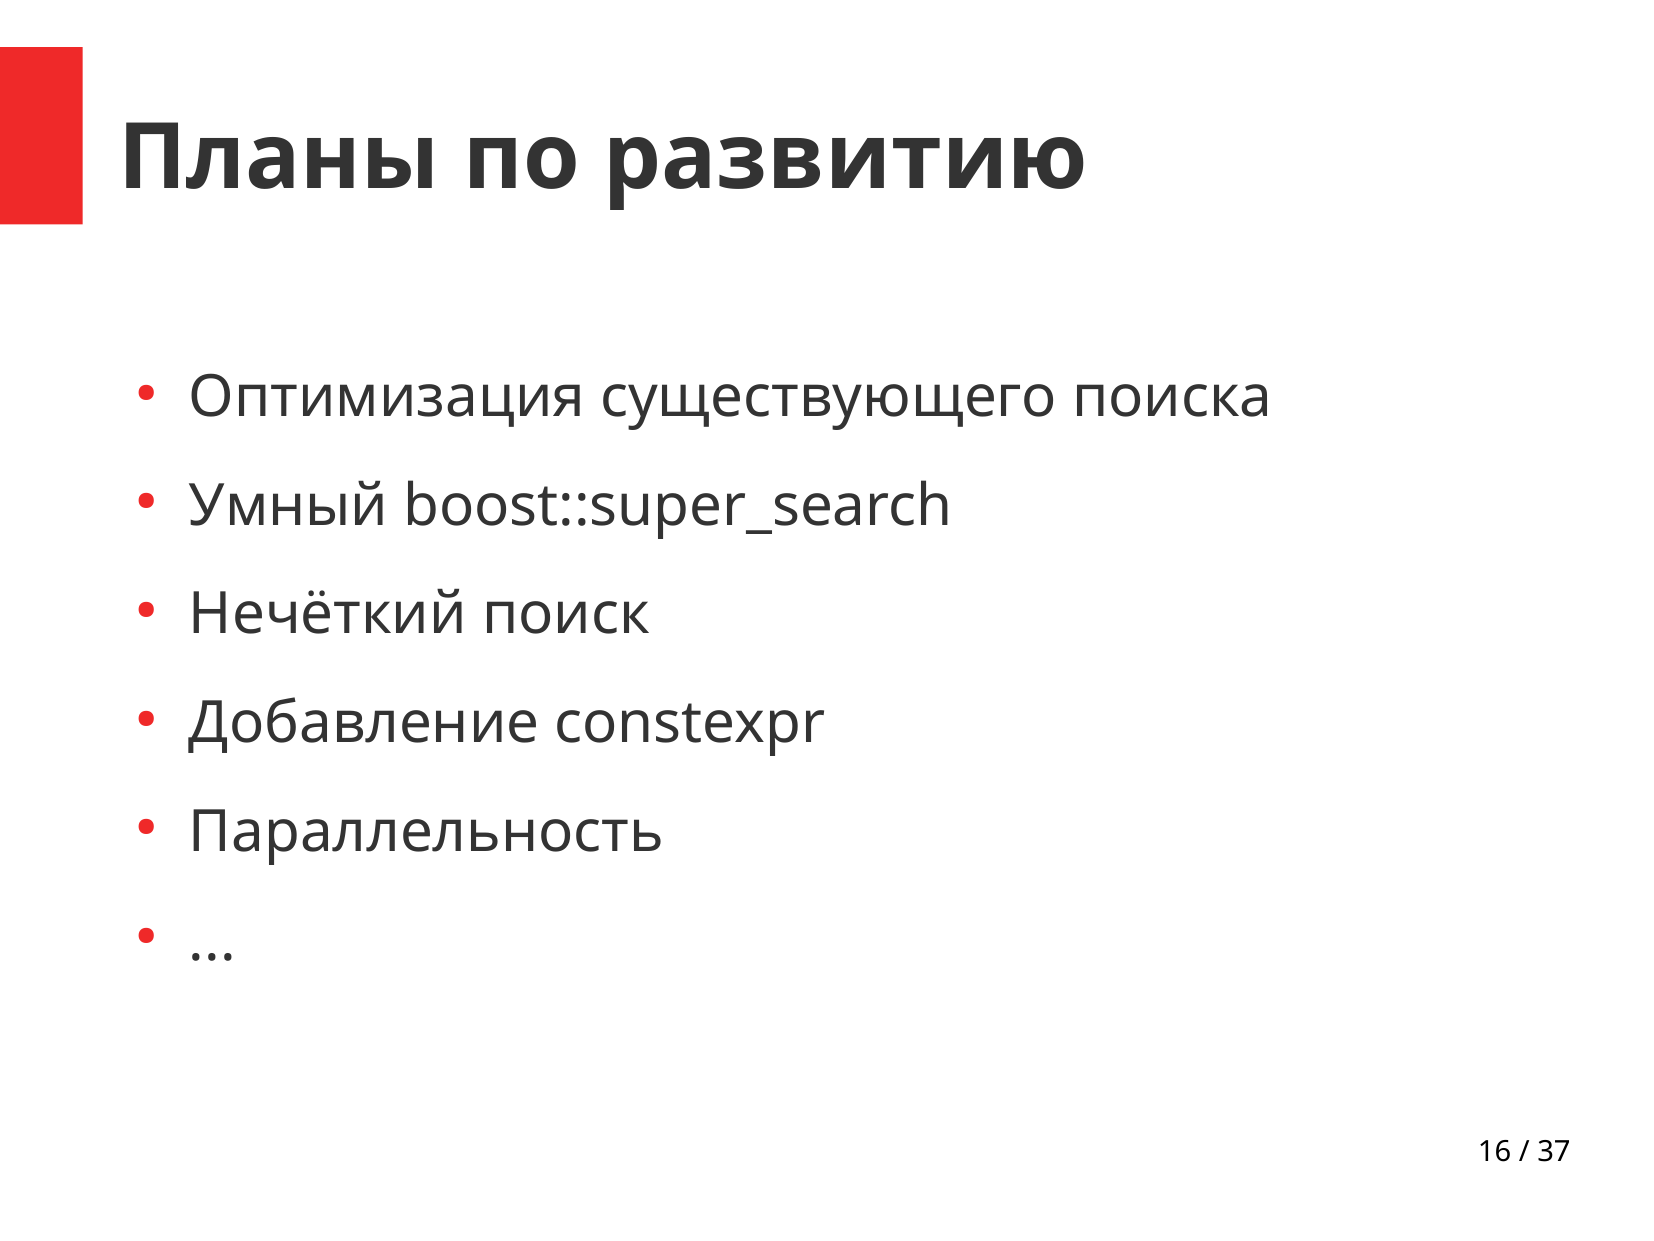

# Планы по развитию
Оптимизация существующего поиска
Умный boost::super_search
Нечёткий поиск
Добавление constexpr
Параллельность
...
16